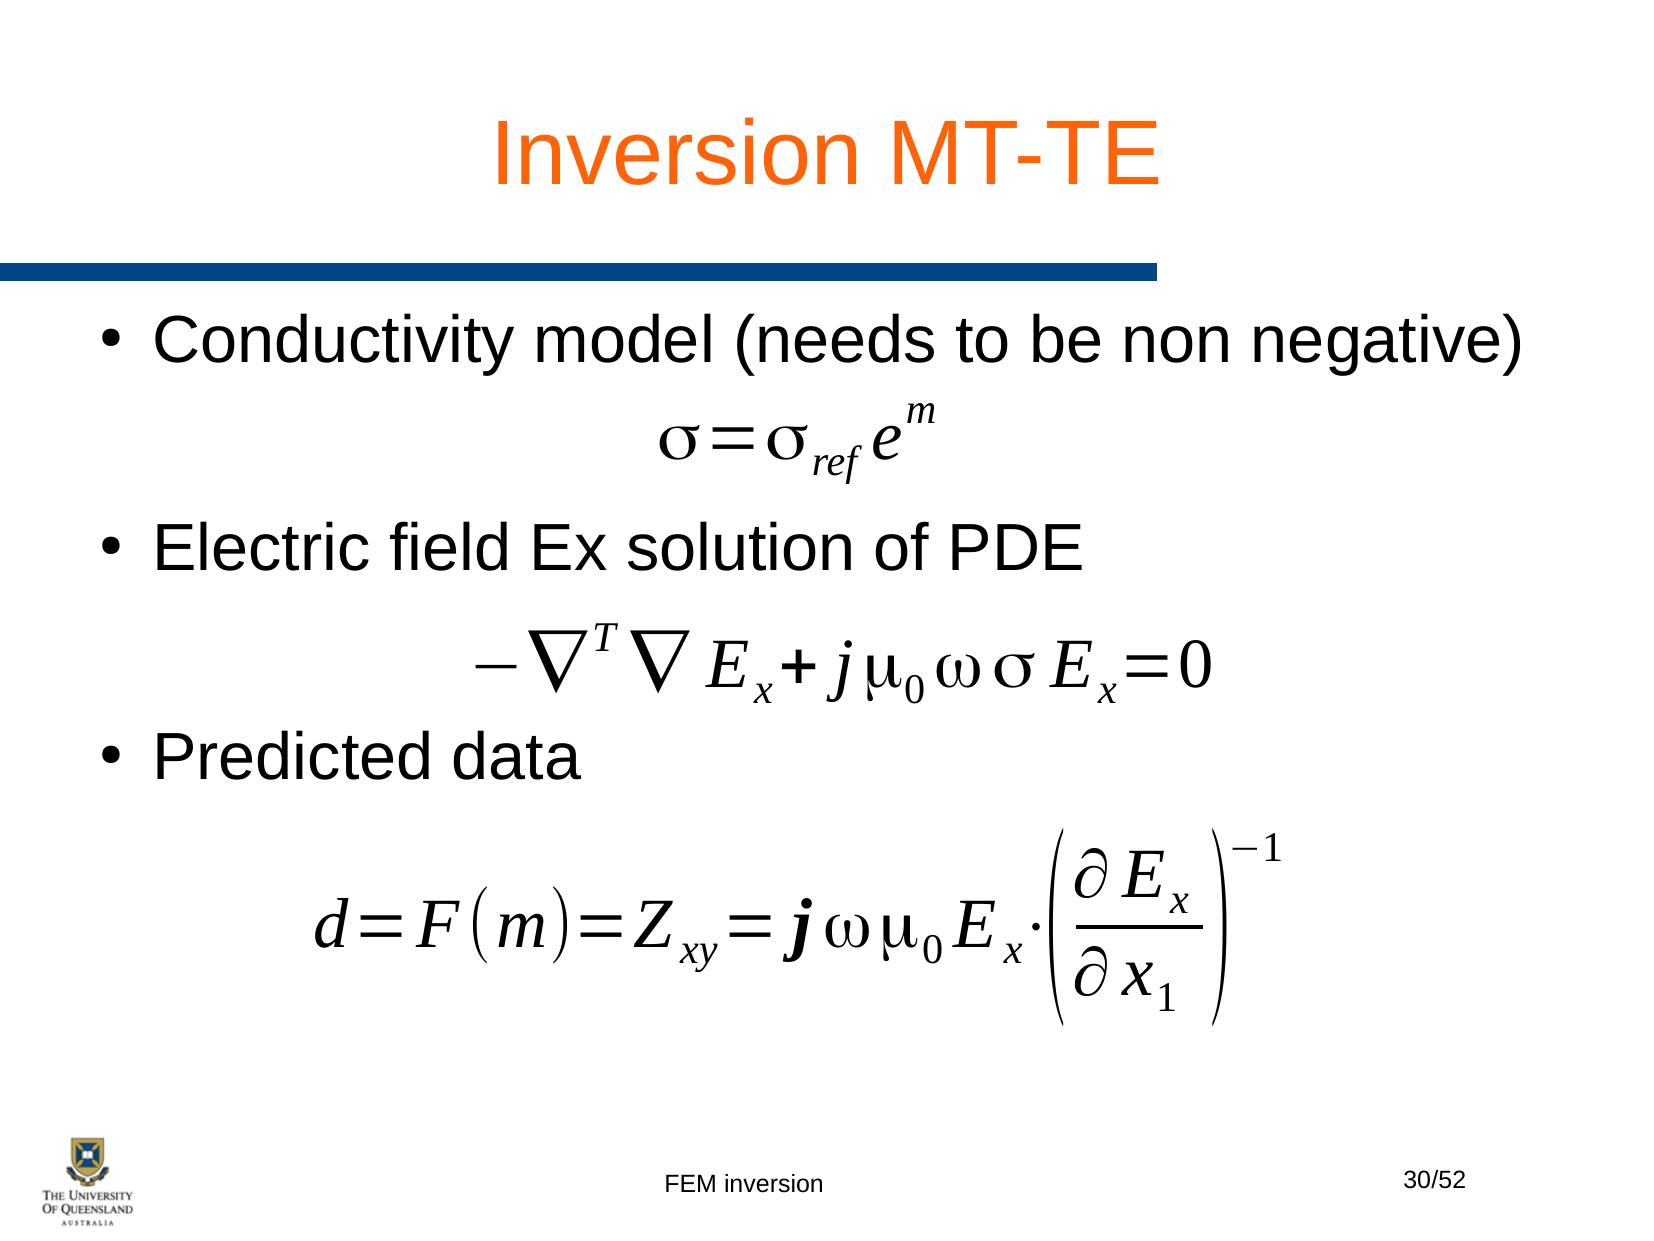

# Inversion MT-TE
Conductivity model (needs to be non negative)
Electric field Ex solution of PDE
Predicted data